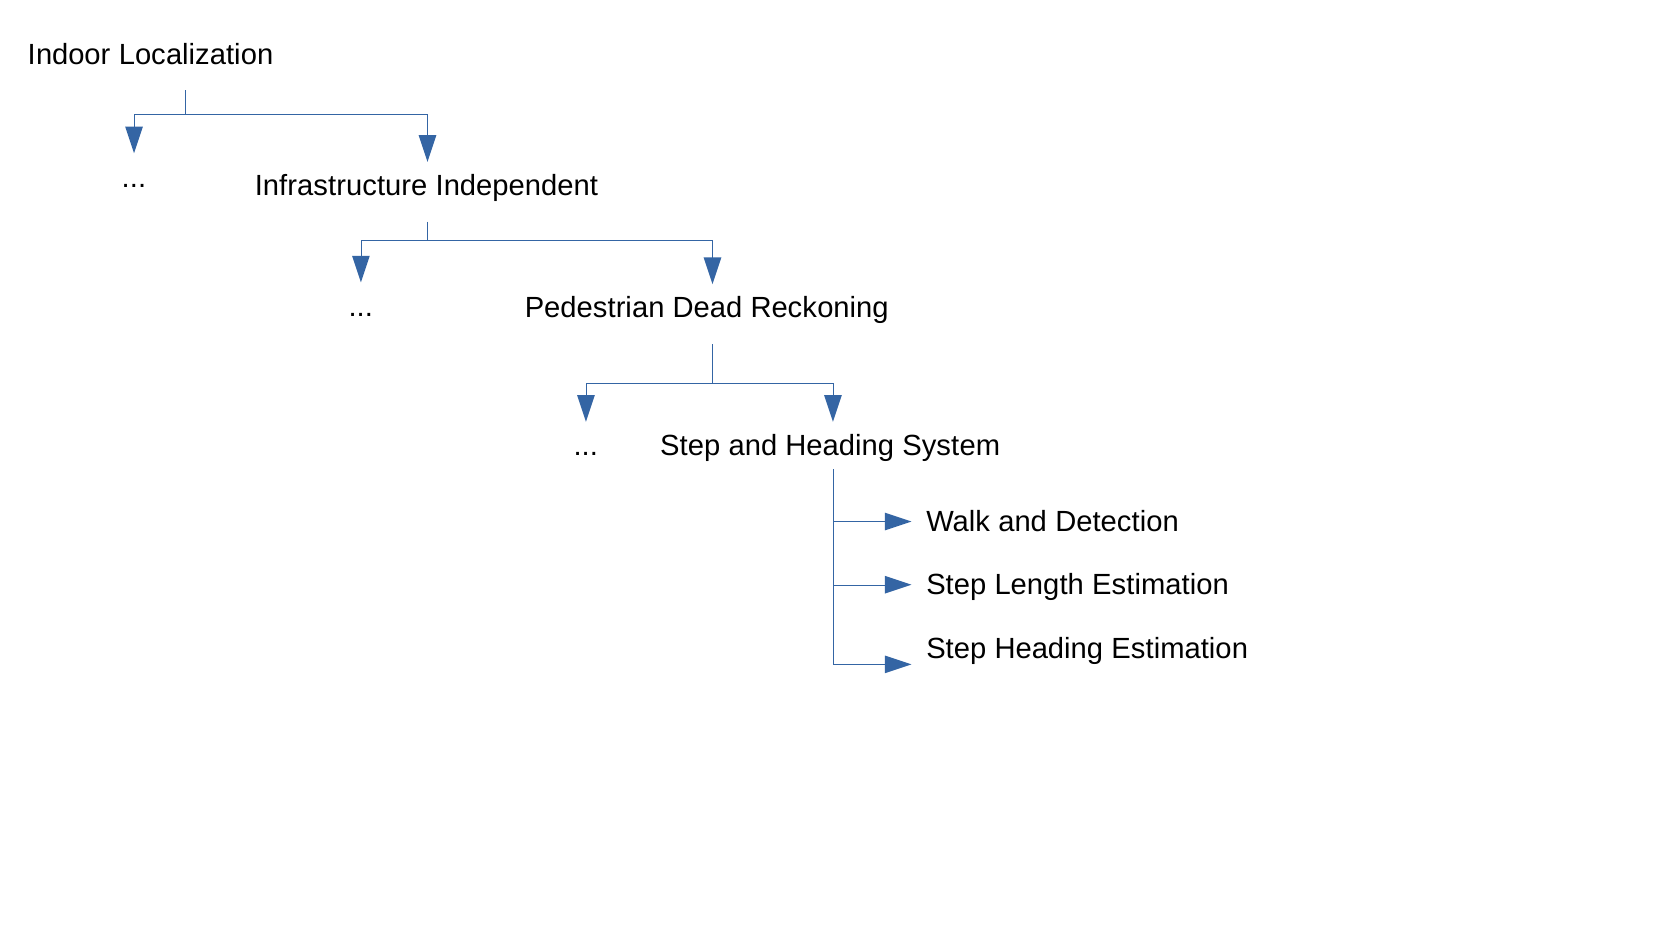

Indoor Localization
...
Infrastructure Independent
...
Pedestrian Dead Reckoning
...
Step and Heading System
Walk and Detection
Step Length Estimation
Step Heading Estimation